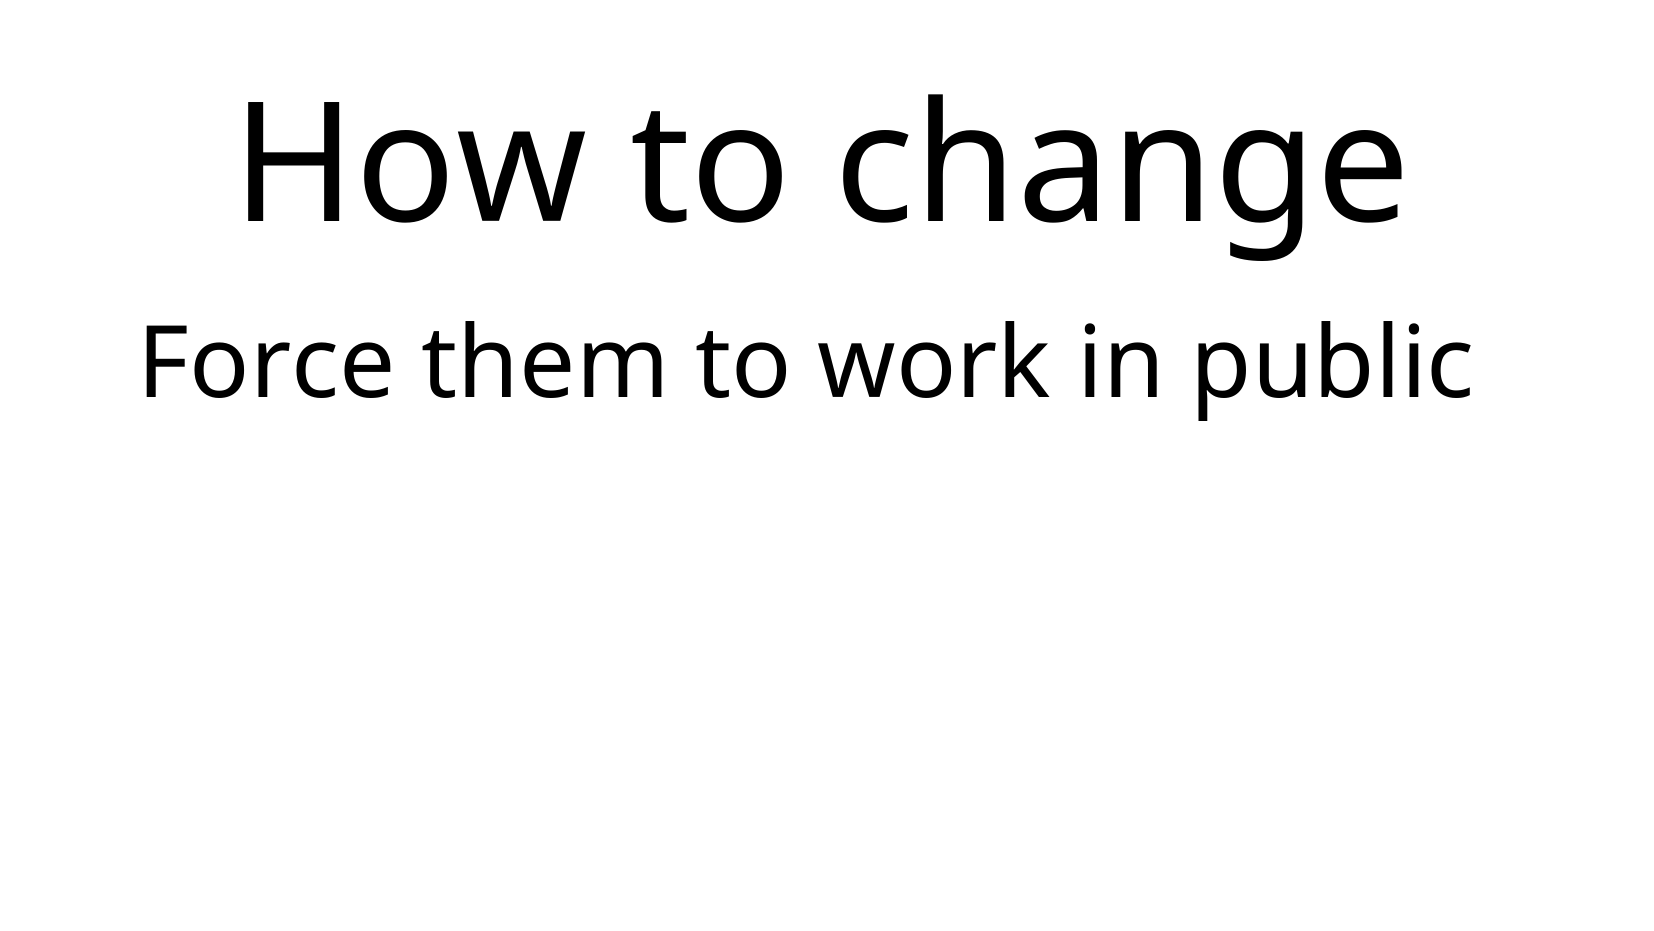

How to change
Force them to work in public
2.6.20 to 2.6.24-rc8